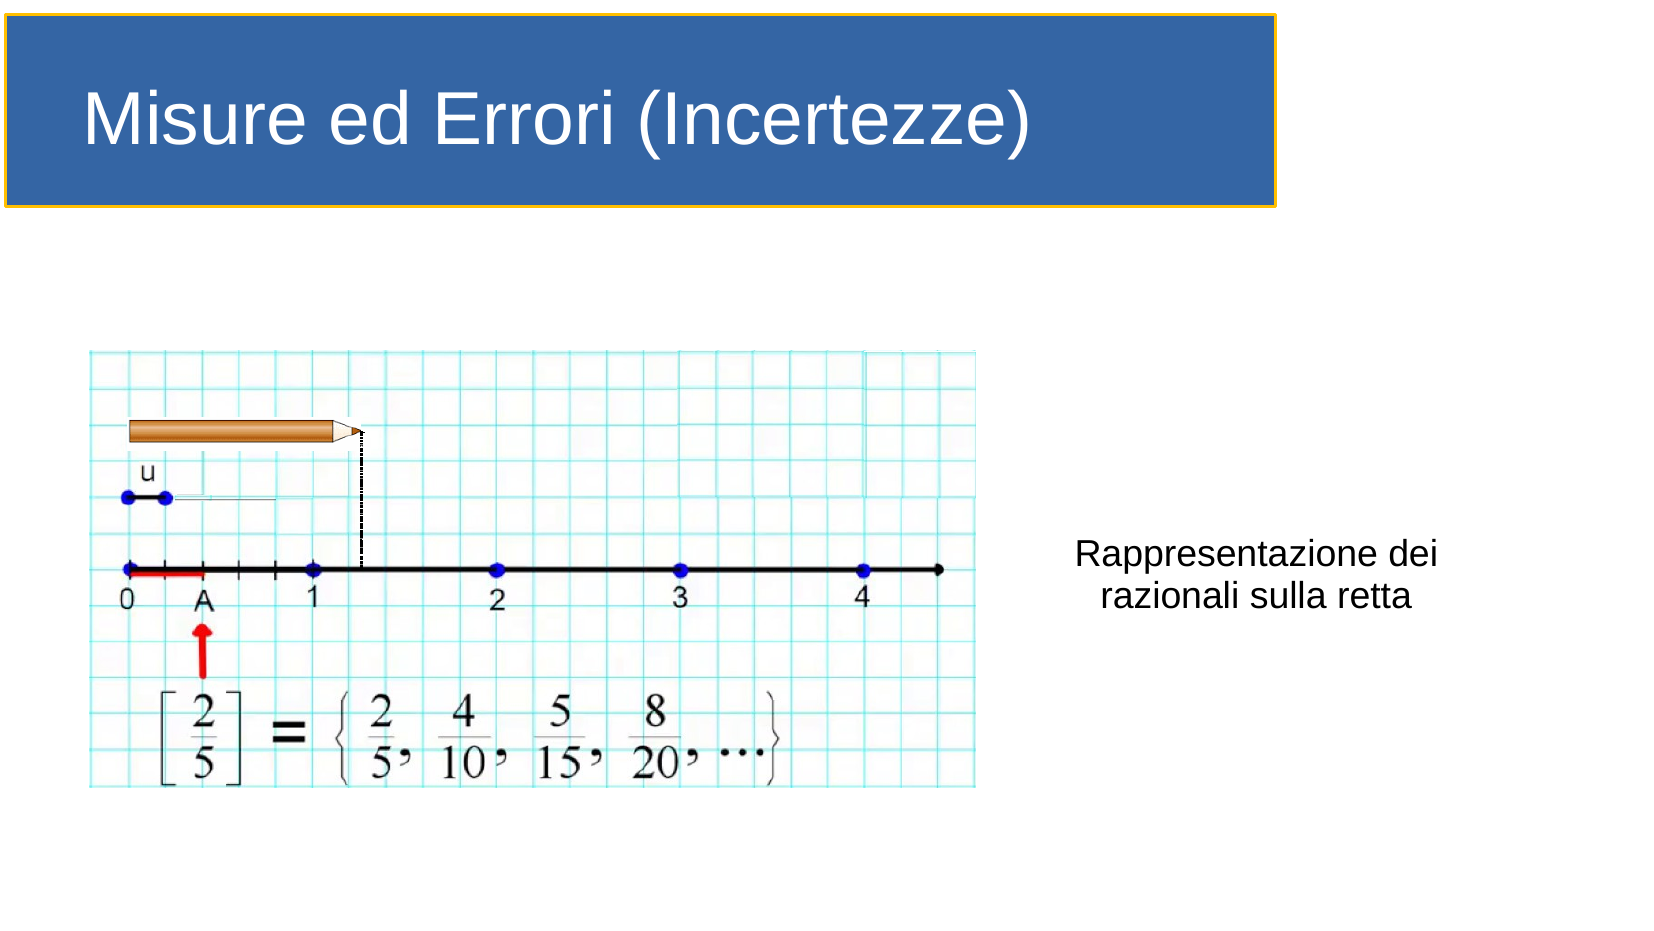

# Misure ed Errori (Incertezze)
Rappresentazione dei razionali sulla retta